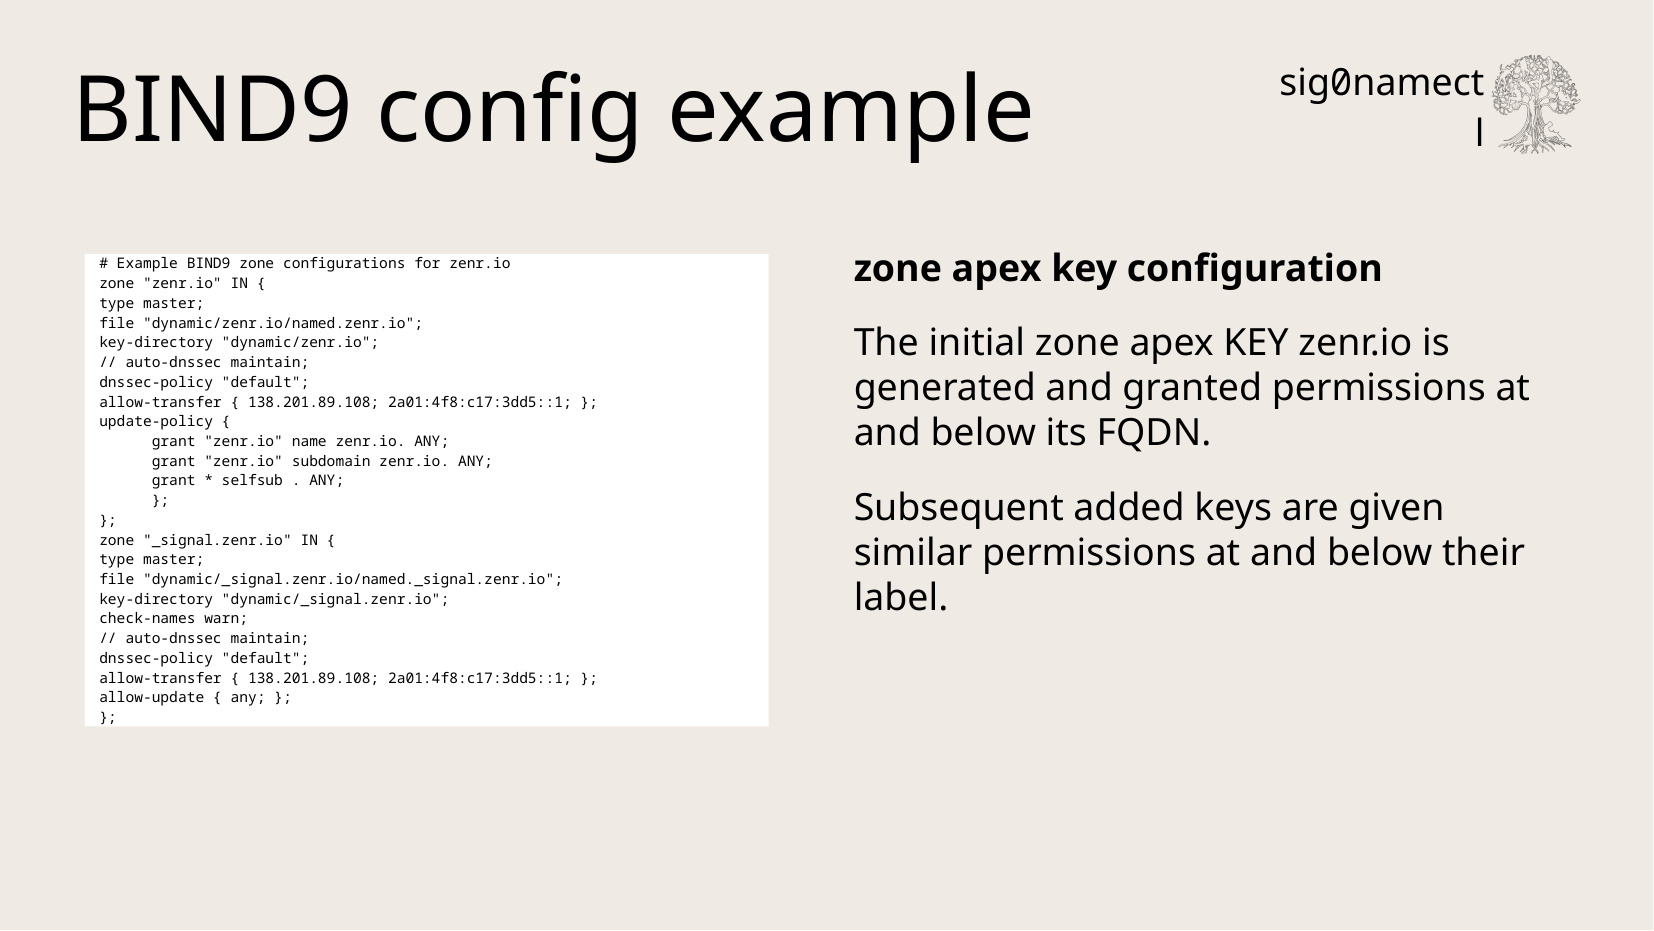

BIND9 config example
sig0namectl
# zone apex key configuration
The initial zone apex KEY zenr.io is generated and granted permissions at and below its FQDN.
Subsequent added keys are given similar permissions at and below their label.
# Example BIND9 zone configurations for zenr.io zone "zenr.io" IN { type master; file "dynamic/zenr.io/named.zenr.io"; key-directory "dynamic/zenr.io"; // auto-dnssec maintain; dnssec-policy "default"; allow-transfer { 138.201.89.108; 2a01:4f8:c17:3dd5::1; }; update-policy { grant "zenr.io" name zenr.io. ANY; grant "zenr.io" subdomain zenr.io. ANY; grant * selfsub . ANY; }; }; zone "_signal.zenr.io" IN { type master; file "dynamic/_signal.zenr.io/named._signal.zenr.io"; key-directory "dynamic/_signal.zenr.io"; check-names warn; // auto-dnssec maintain; dnssec-policy "default"; allow-transfer { 138.201.89.108; 2a01:4f8:c17:3dd5::1; }; allow-update { any; }; };